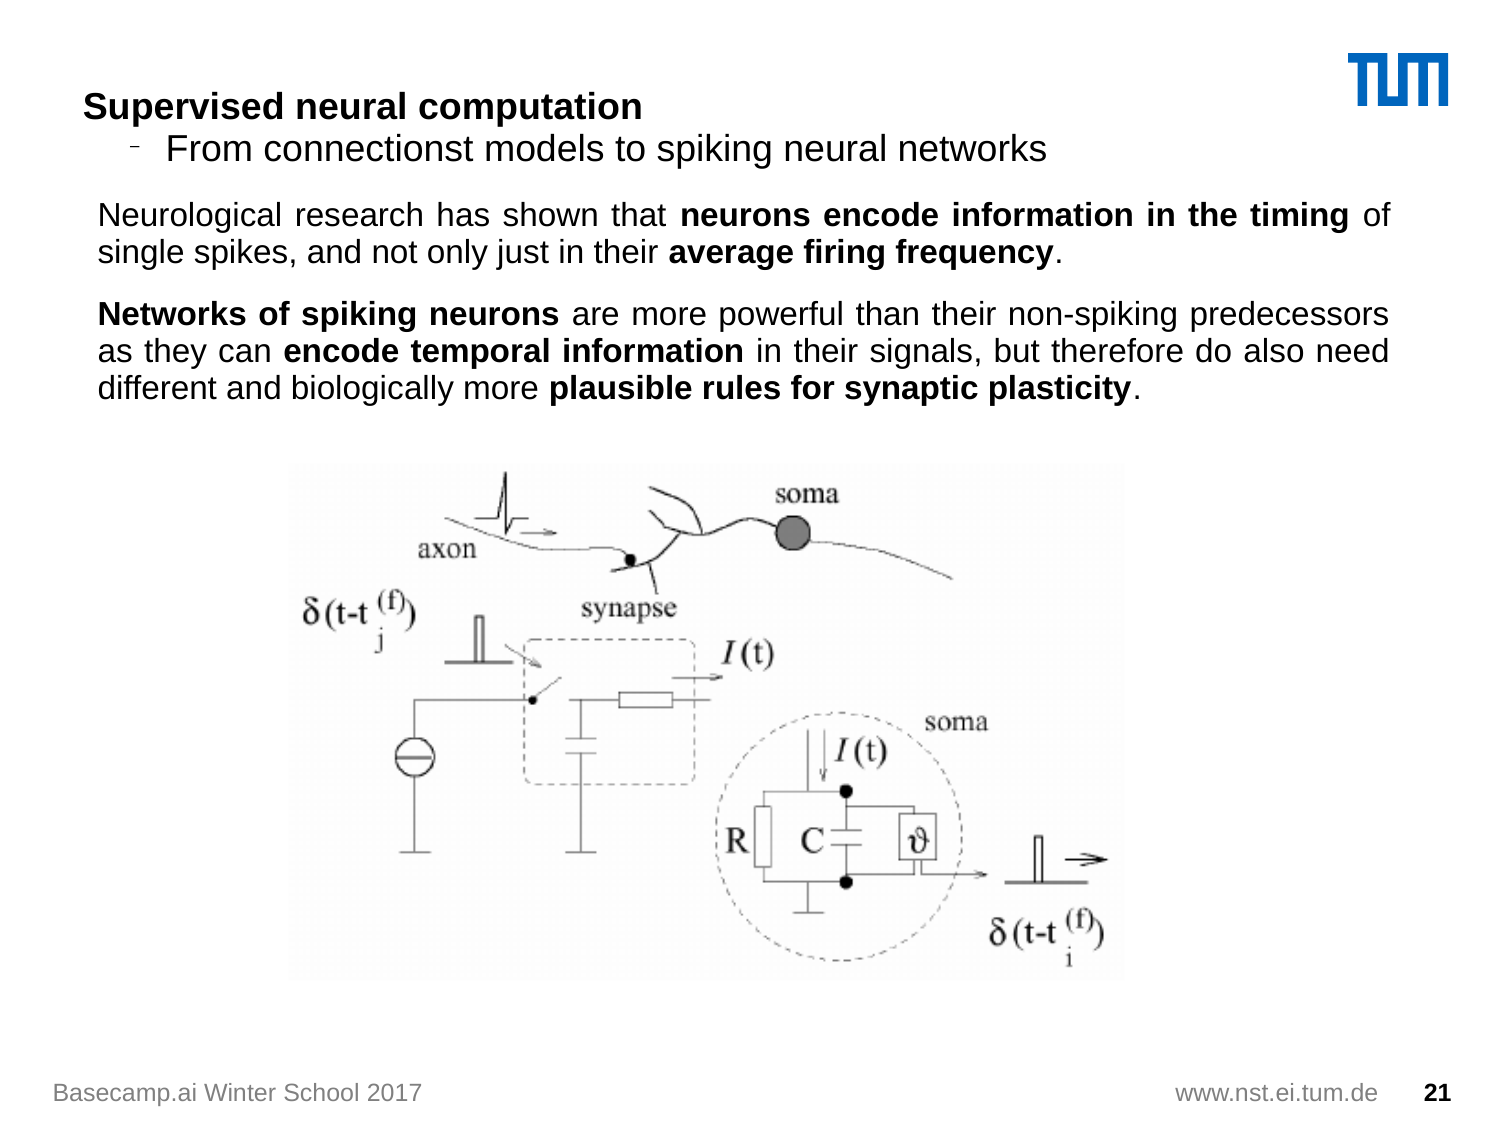

Supervised neural computation
From connectionst models to spiking neural networks
Neurological research has shown that neurons encode information in the timing of single spikes, and not only just in their average firing frequency.
Networks of spiking neurons are more powerful than their non-spiking predecessors as they can encode temporal information in their signals, but therefore do also need different and biologically more plausible rules for synaptic plasticity.
Basecamp.ai Winter School 2017
21